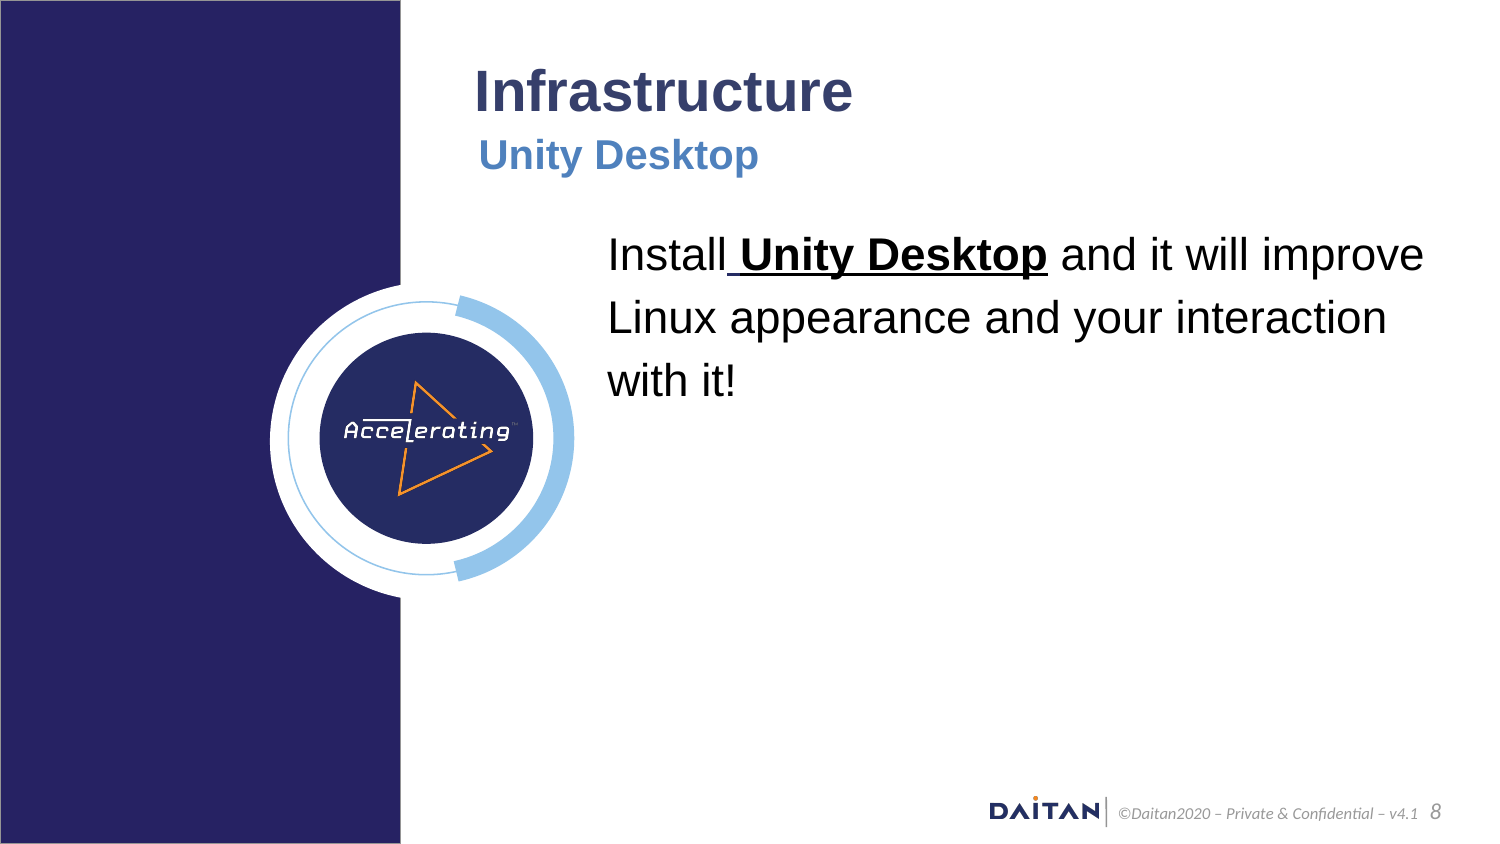

Infrastructure
Unity Desktop
Install Unity Desktop and it will improve Linux appearance and your interaction with it!
#